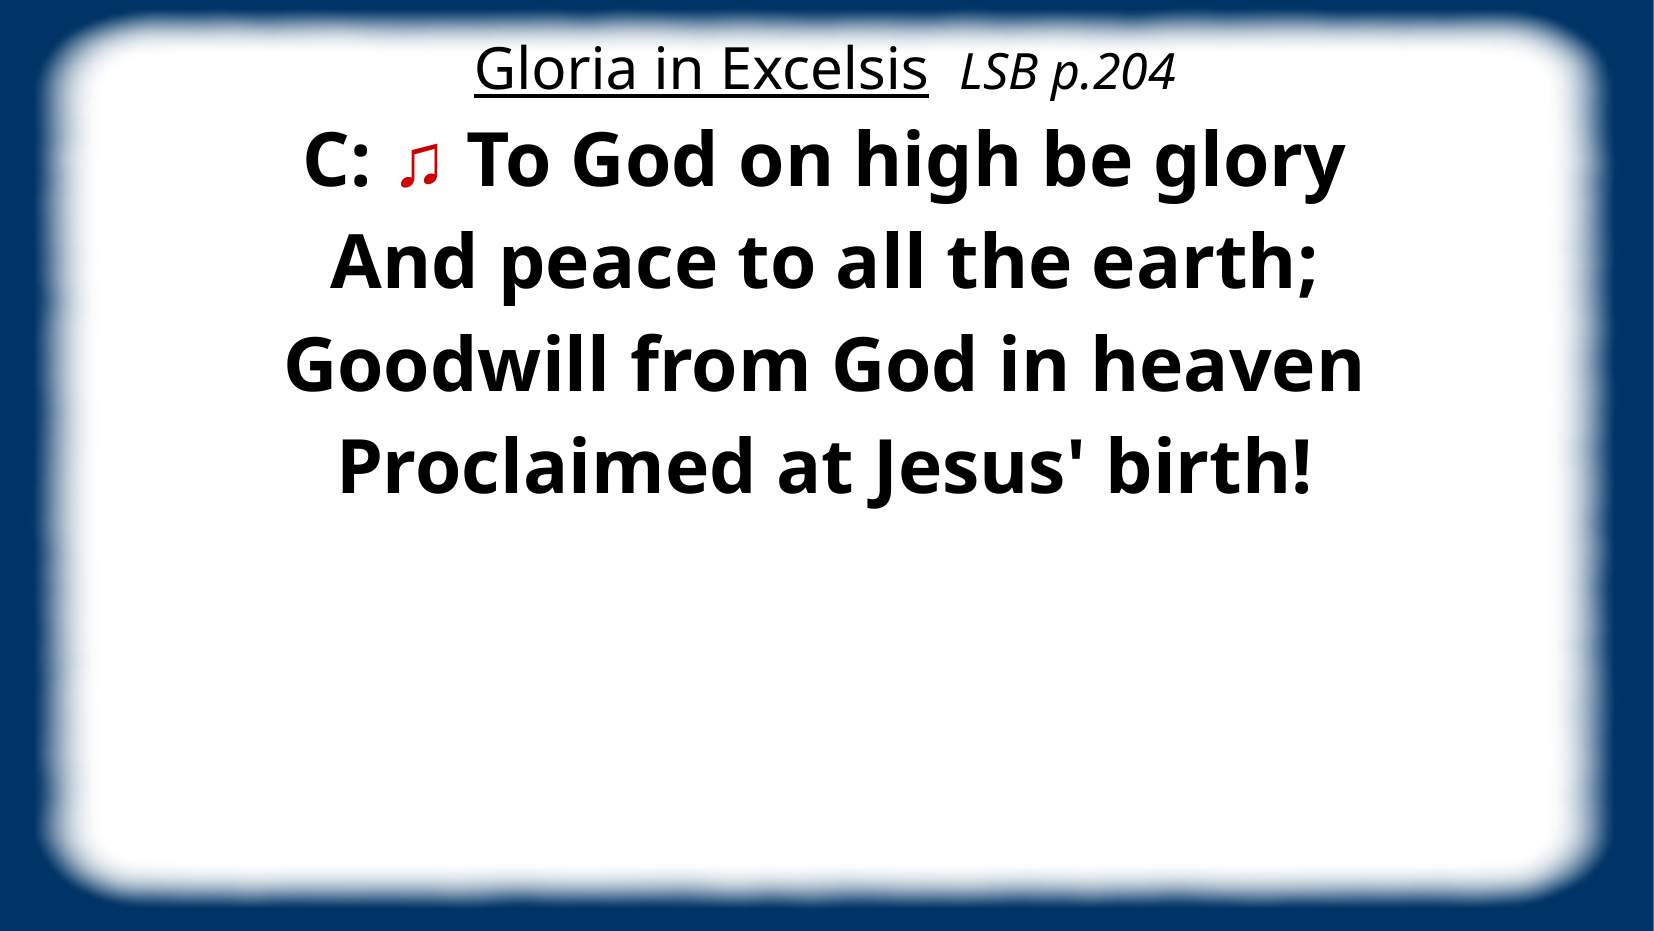

Gloria in Excelsis LSB p.204
C: ♫ To God on high be glory
And peace to all the earth;
Goodwill from God in heaven
Proclaimed at Jesus' birth!